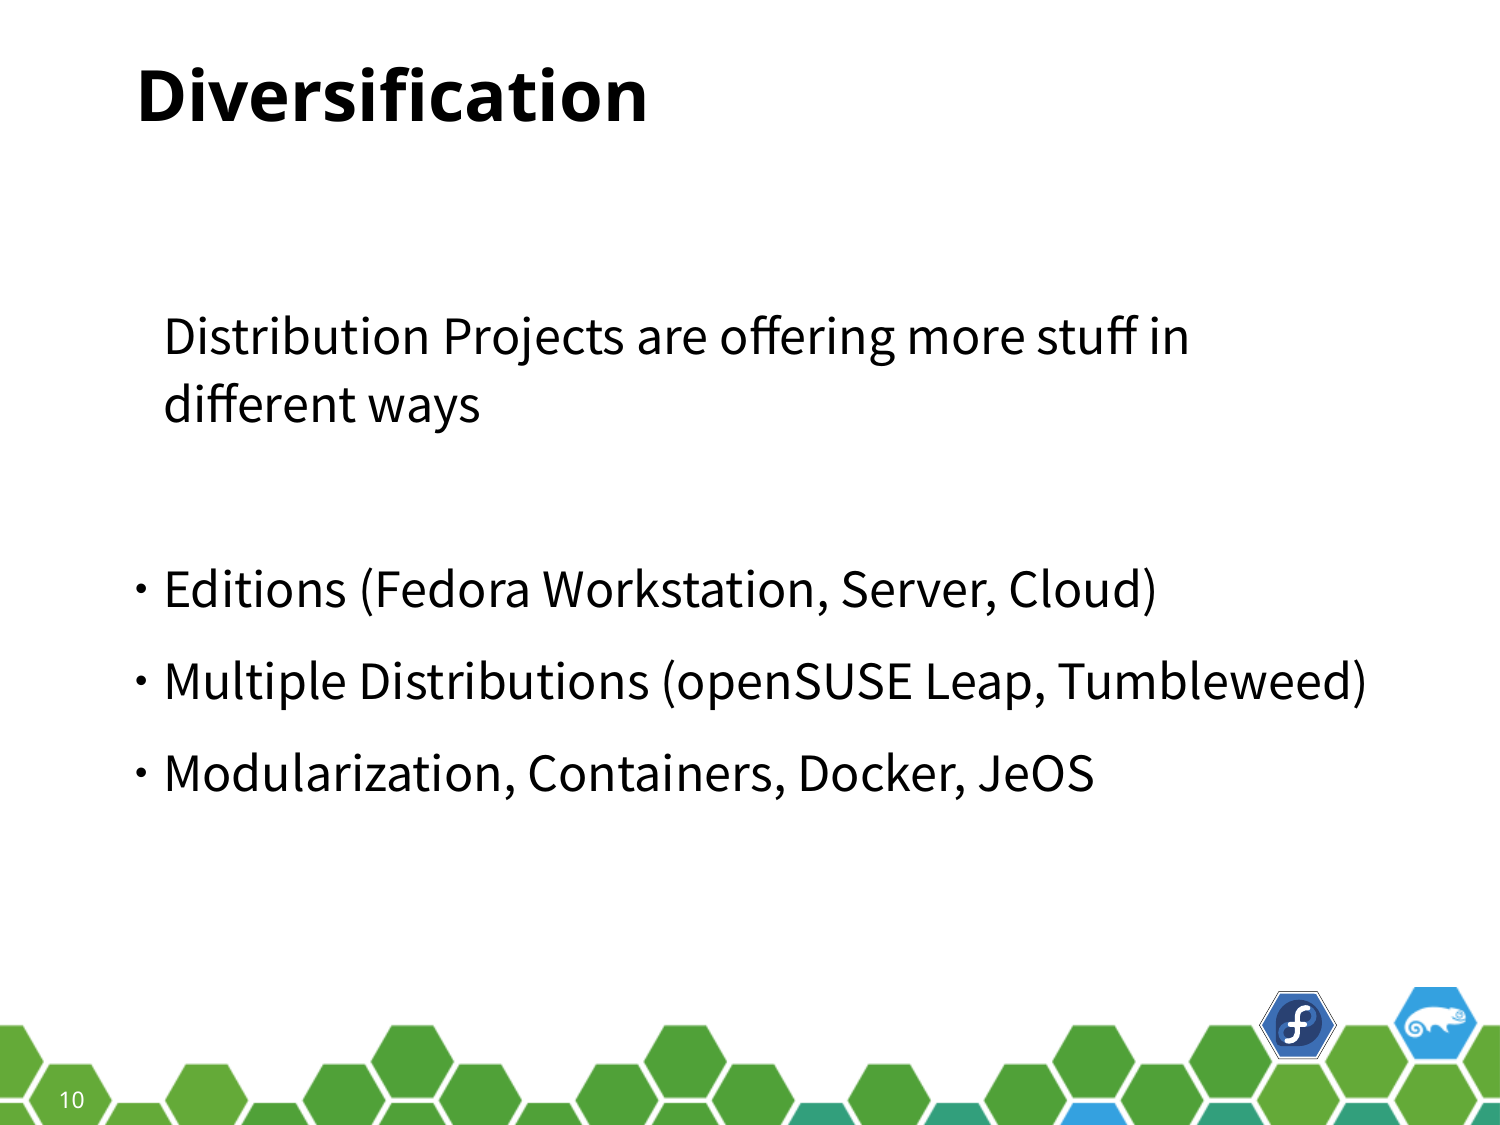

# Diversification
Distribution Projects are offering more stuff in different ways
Editions (Fedora Workstation, Server, Cloud)
Multiple Distributions (openSUSE Leap, Tumbleweed)
Modularization, Containers, Docker, JeOS